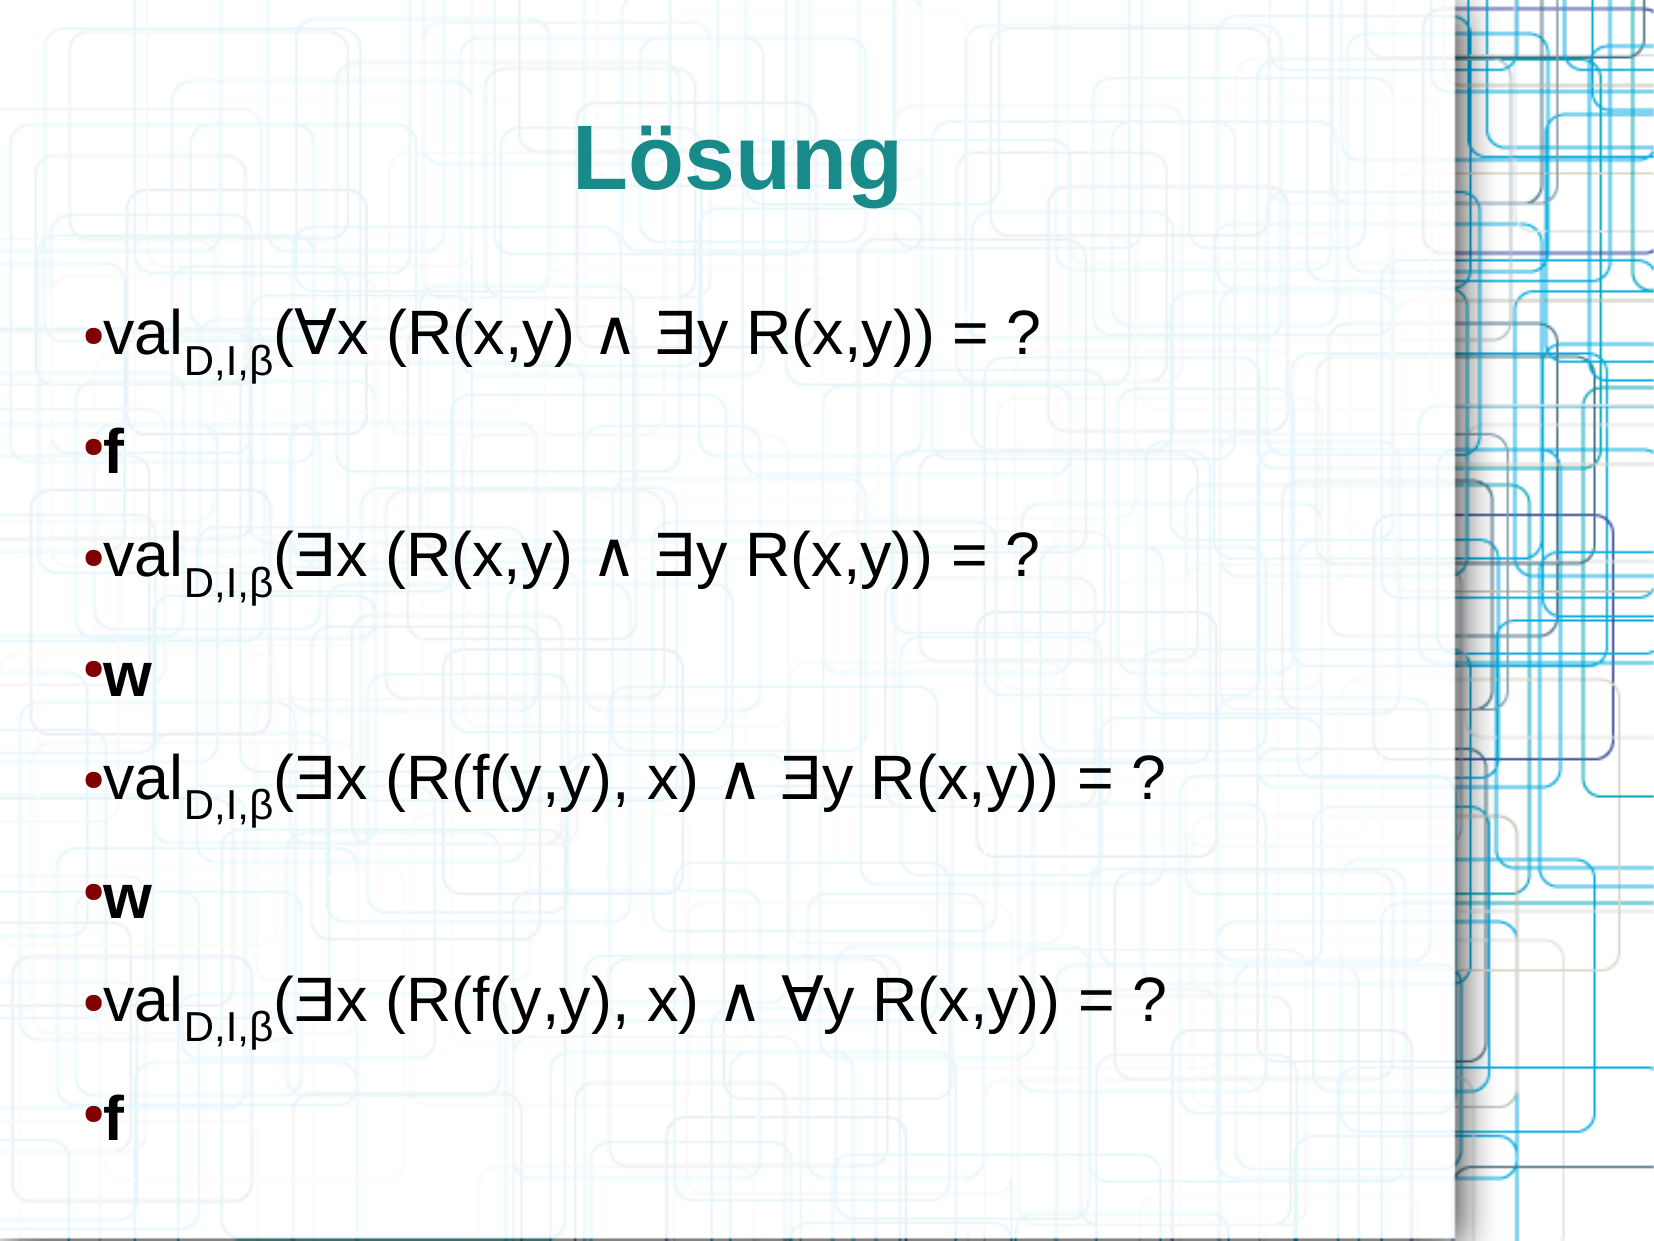

# Lösung
valD,I,β(∀x (R(x,y) ∧ Ǝy R(x,y)) = ?
f
valD,I,β(Ǝx (R(x,y) ∧ Ǝy R(x,y)) = ?
w
valD,I,β(Ǝx (R(f(y,y), x) ∧ Ǝy R(x,y)) = ?
w
valD,I,β(Ǝx (R(f(y,y), x) ∧ ∀y R(x,y)) = ?
f